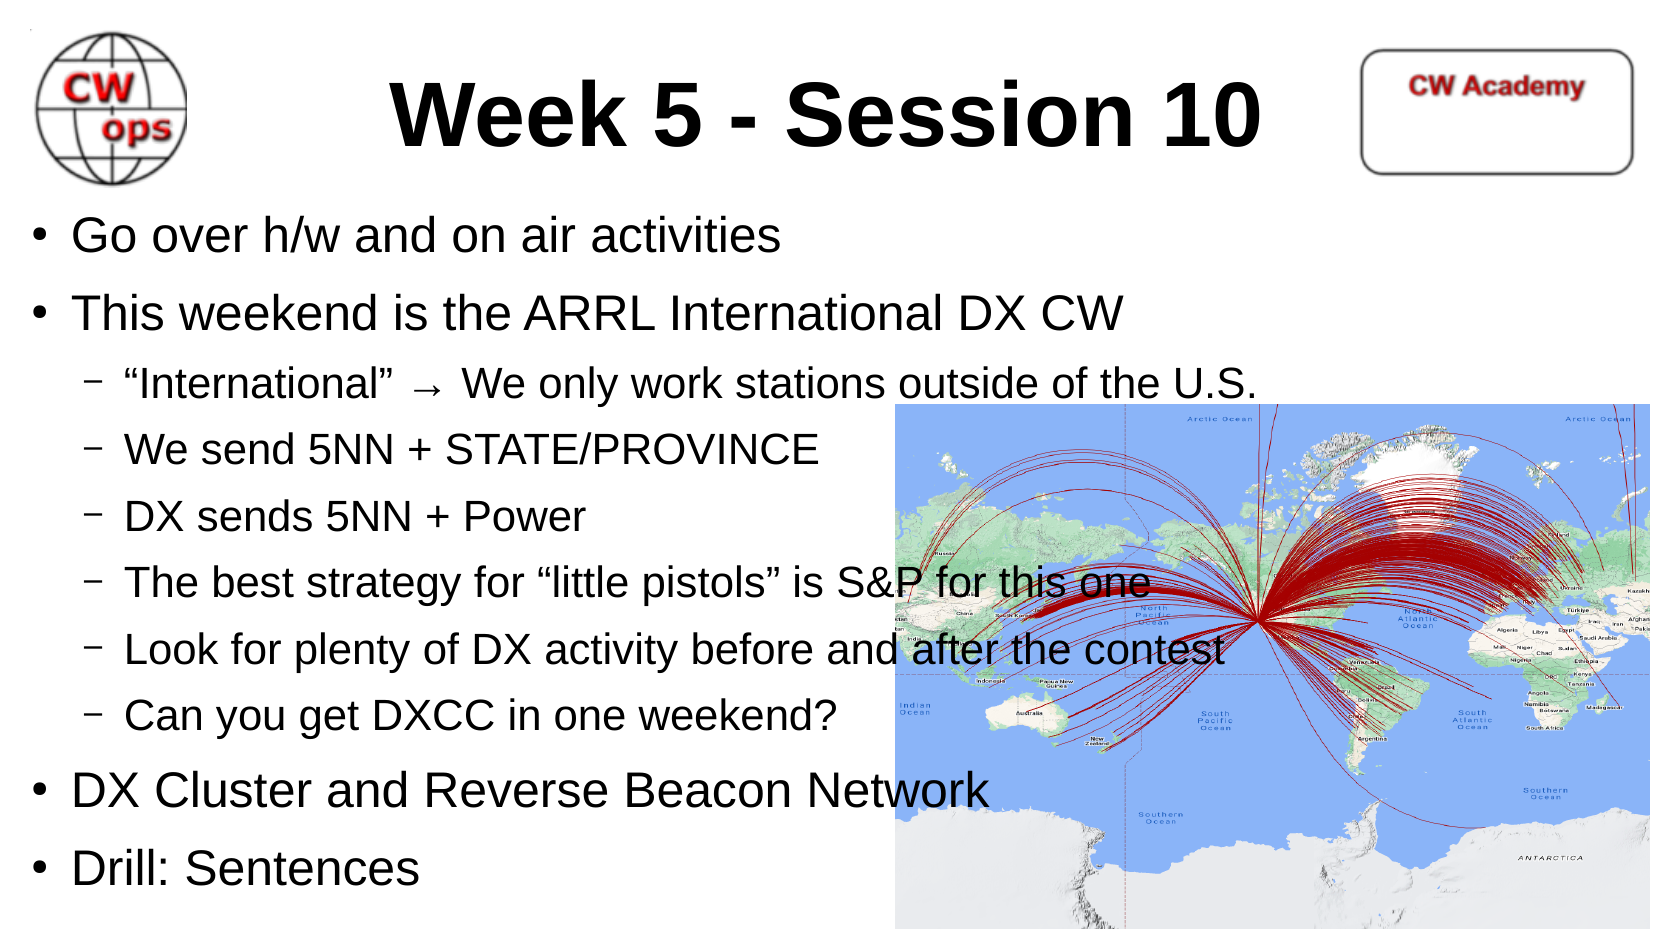

Week 5 - Session 10
# Go over h/w and on air activities
This weekend is the ARRL International DX CW
“International” → We only work stations outside of the U.S.
We send 5NN + STATE/PROVINCE
DX sends 5NN + Power
The best strategy for “little pistols” is S&P for this one
Look for plenty of DX activity before and after the contest
Can you get DXCC in one weekend?
DX Cluster and Reverse Beacon Network
Drill: Sentences